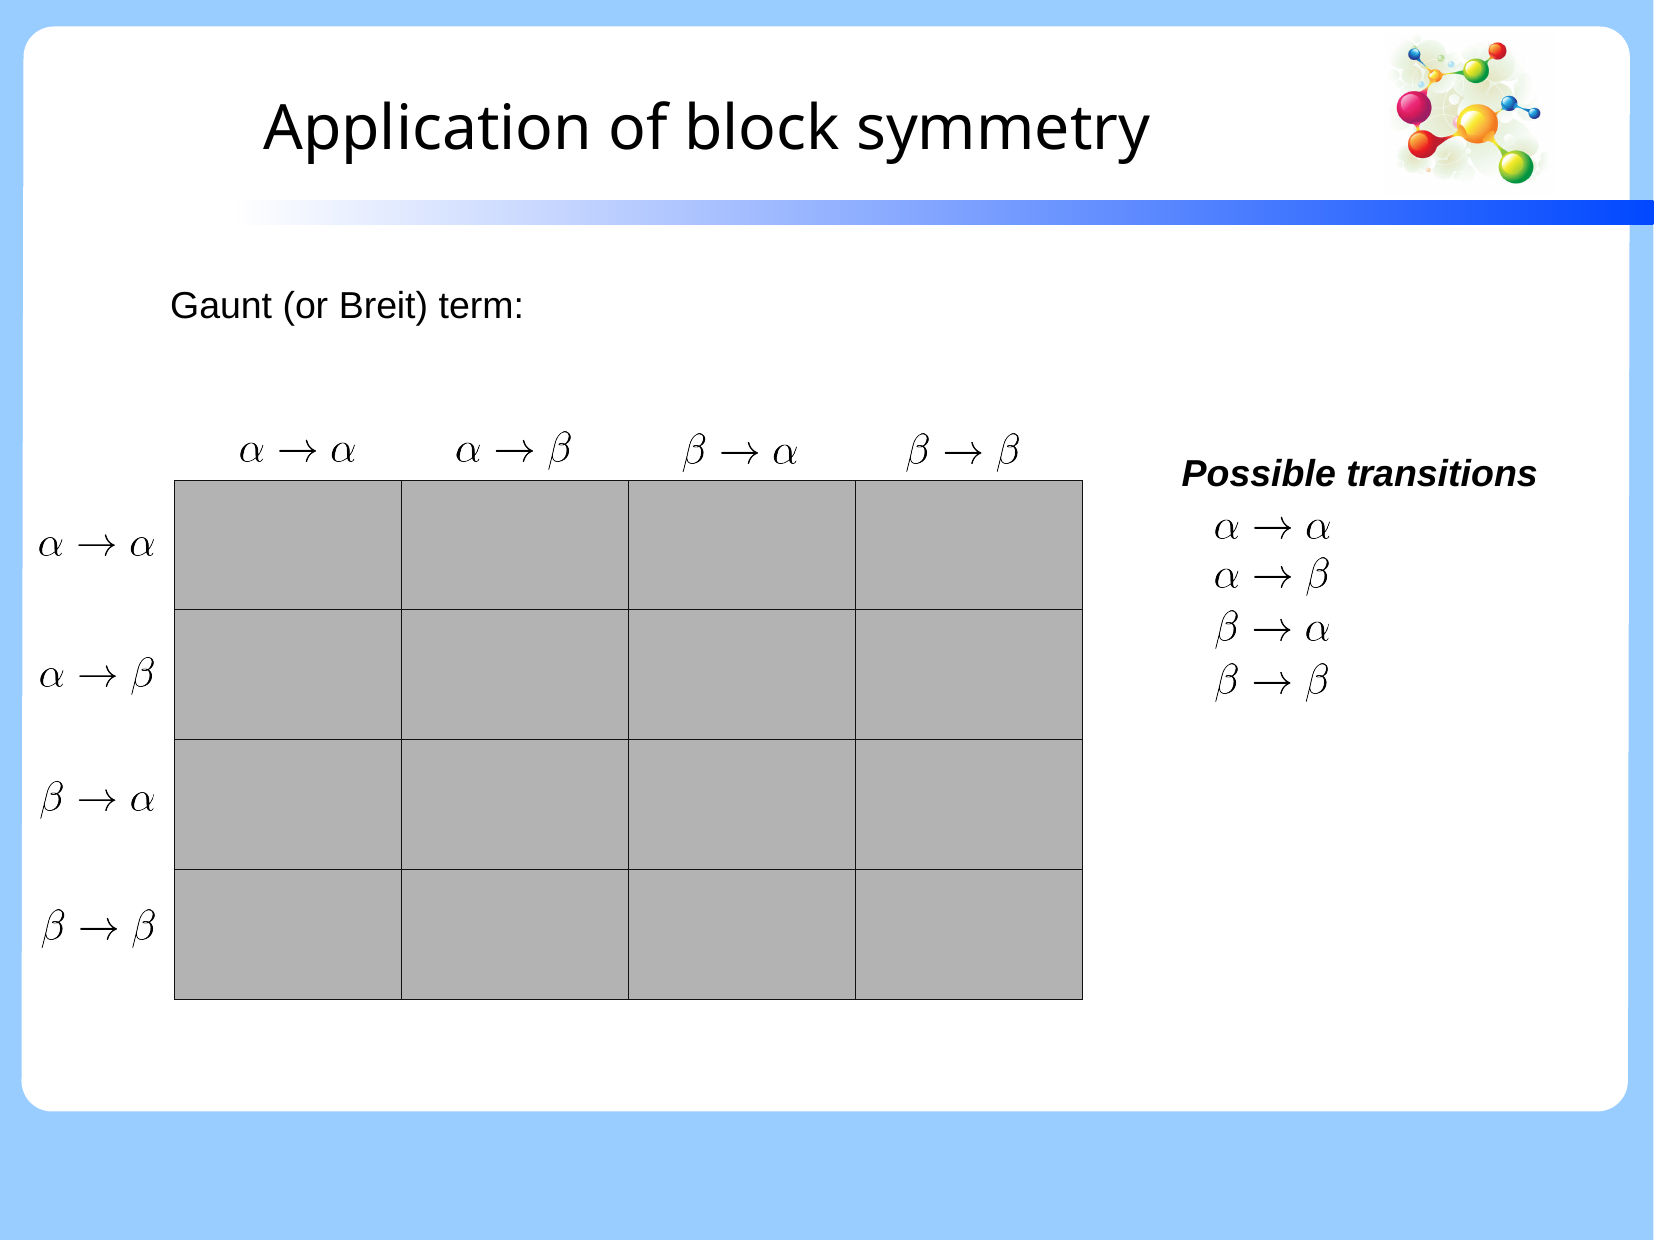

# Application of block symmetry
Gaunt (or Breit) term:
Possible transitions
| | | | |
| --- | --- | --- | --- |
| | | | |
| | | | |
| | | | |